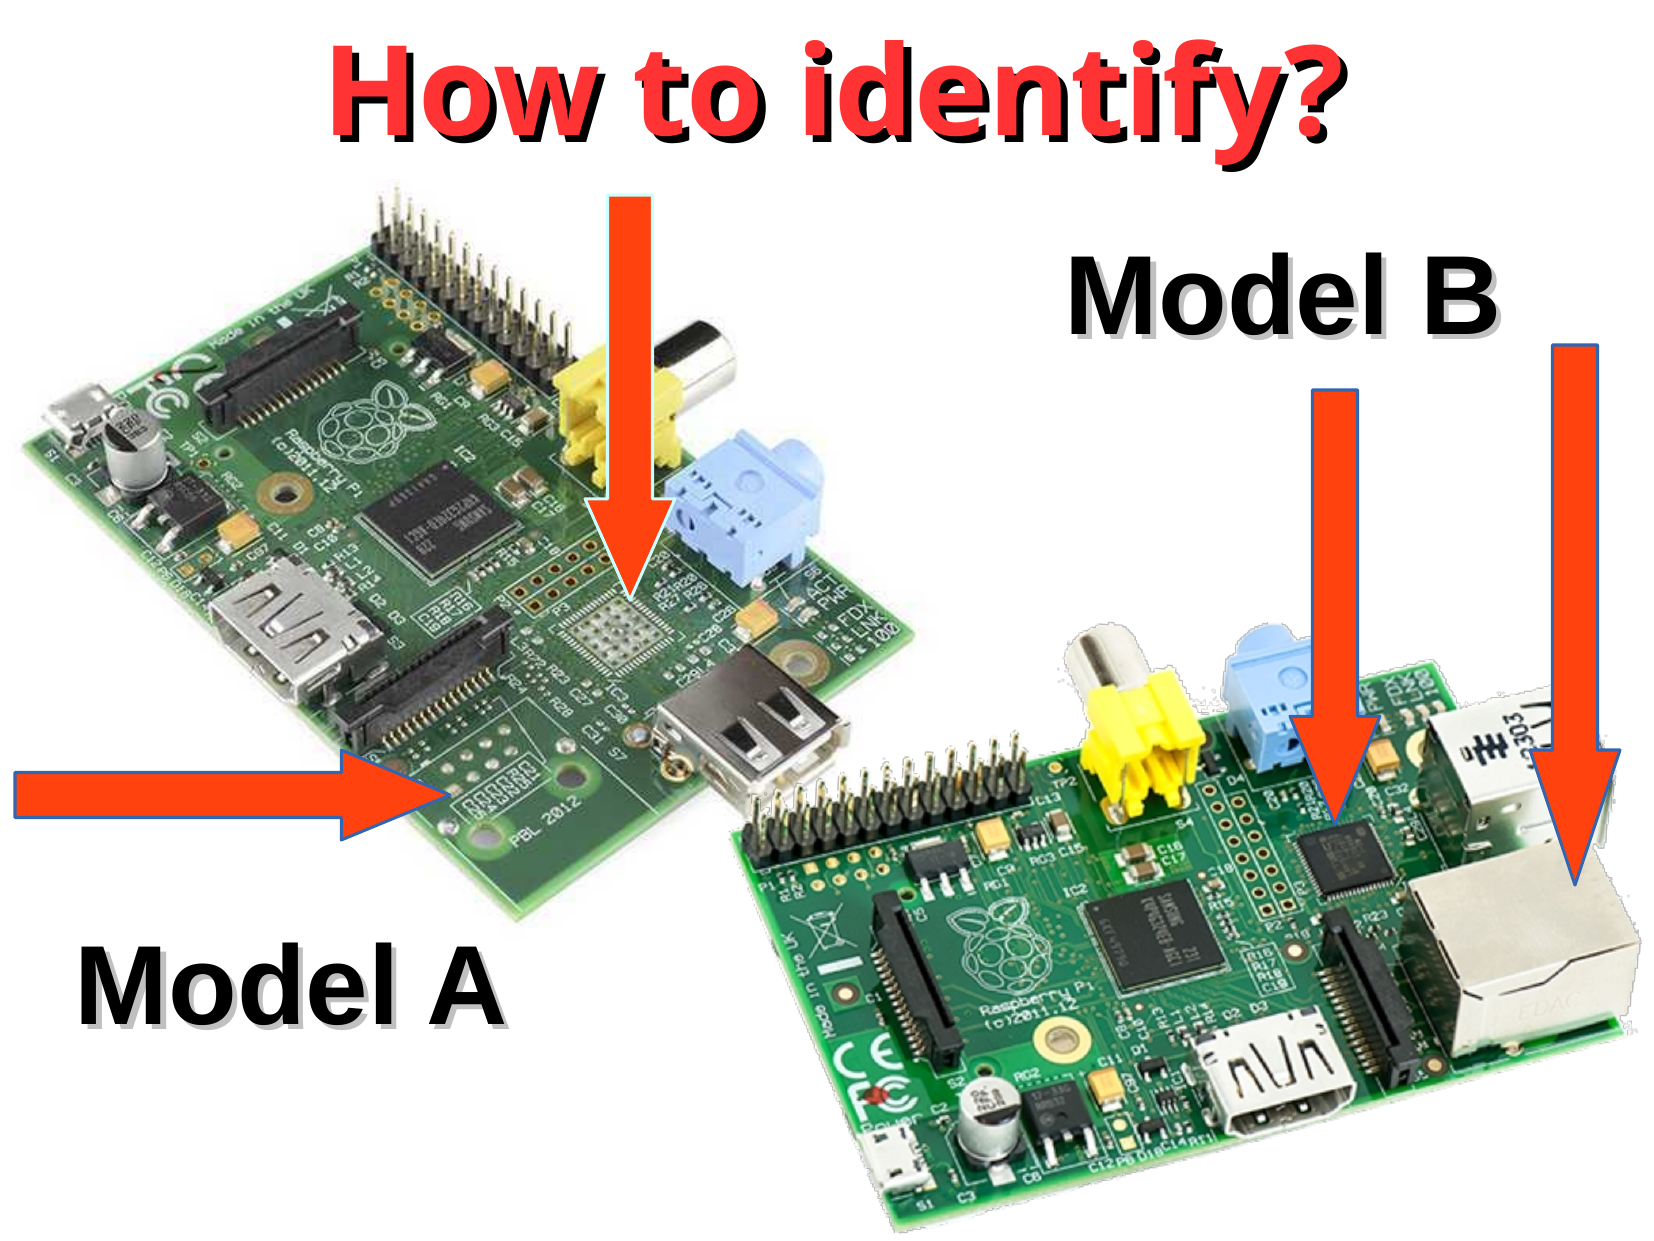

# How to identify?
Model B
Model A